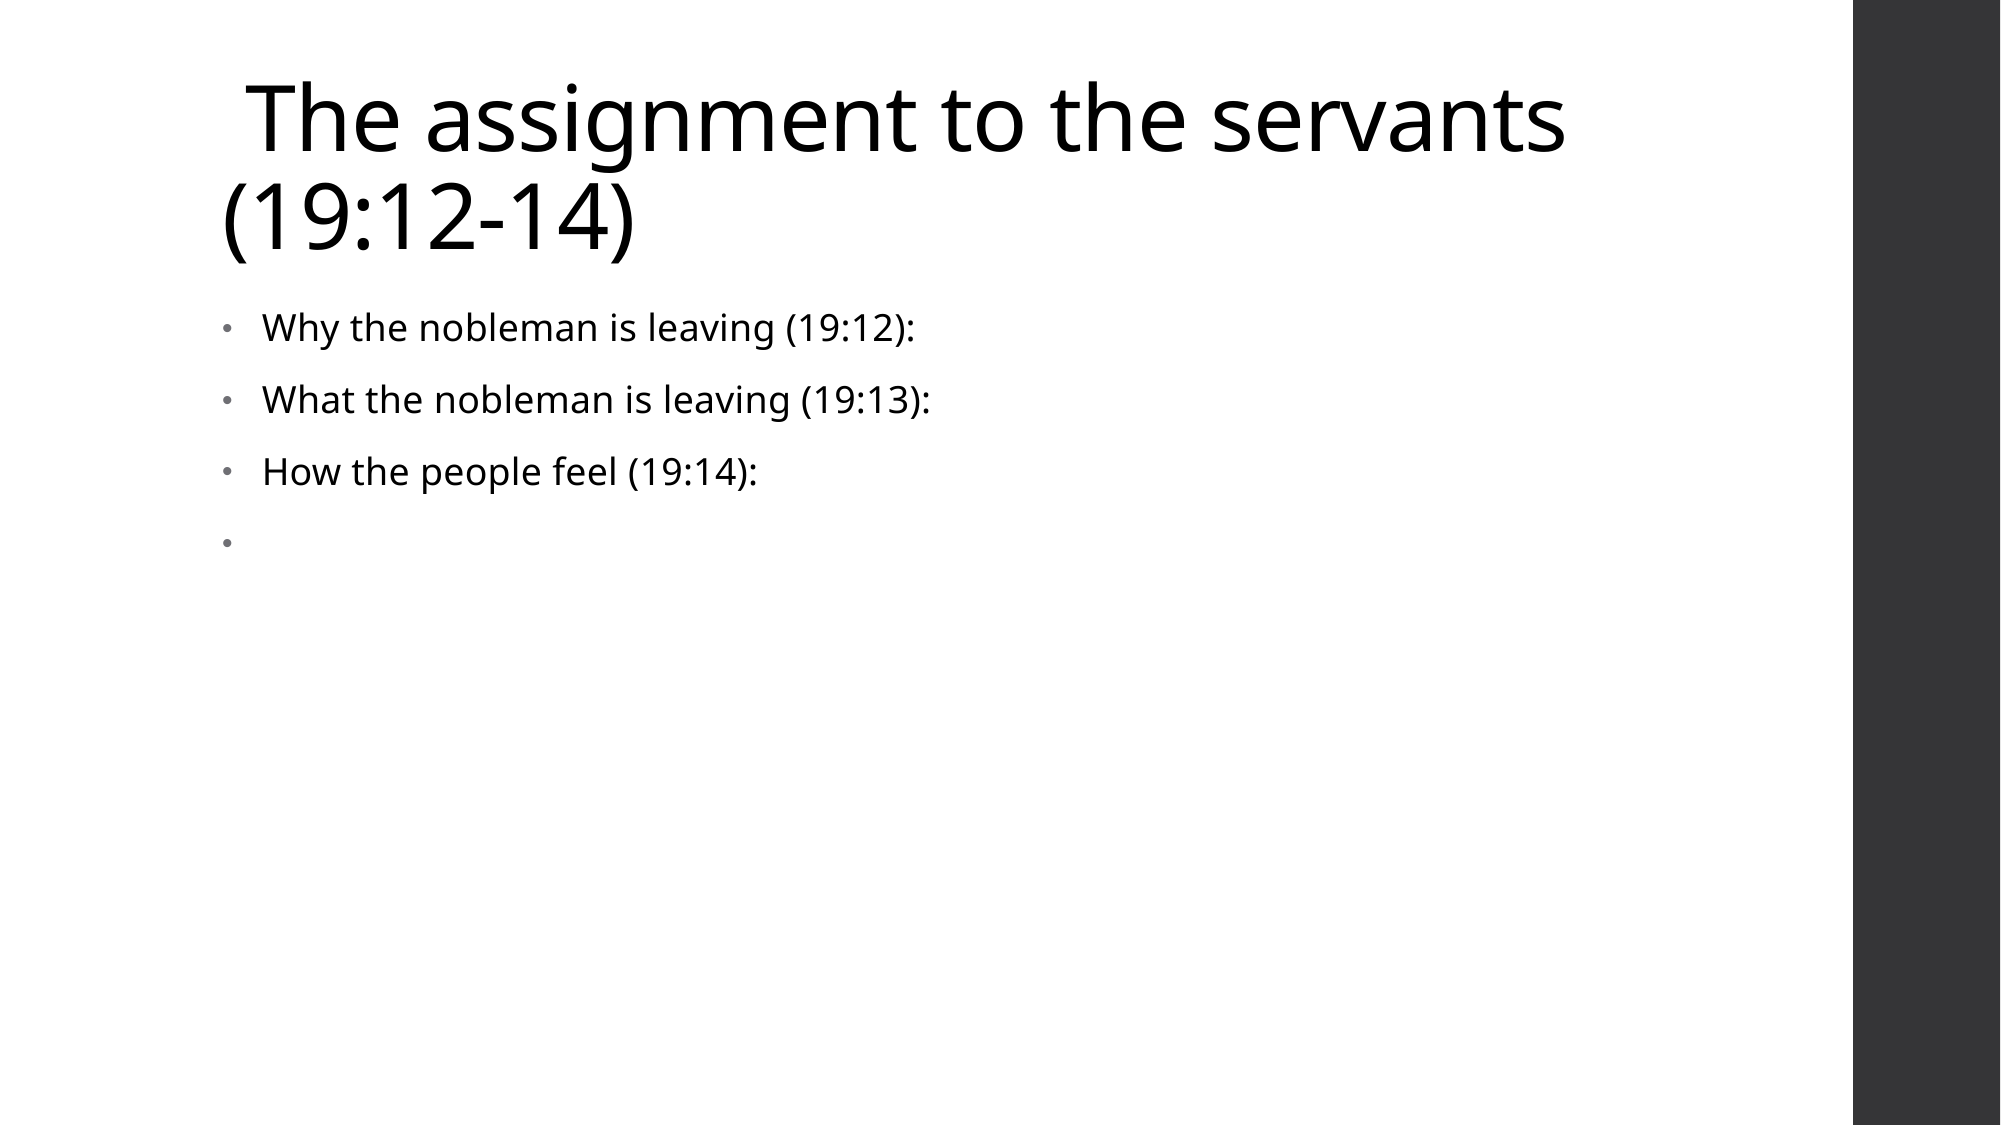

# The assignment to the servants (19:12-14)
 Why the nobleman is leaving (19:12):
 What the nobleman is leaving (19:13):
 How the people feel (19:14):